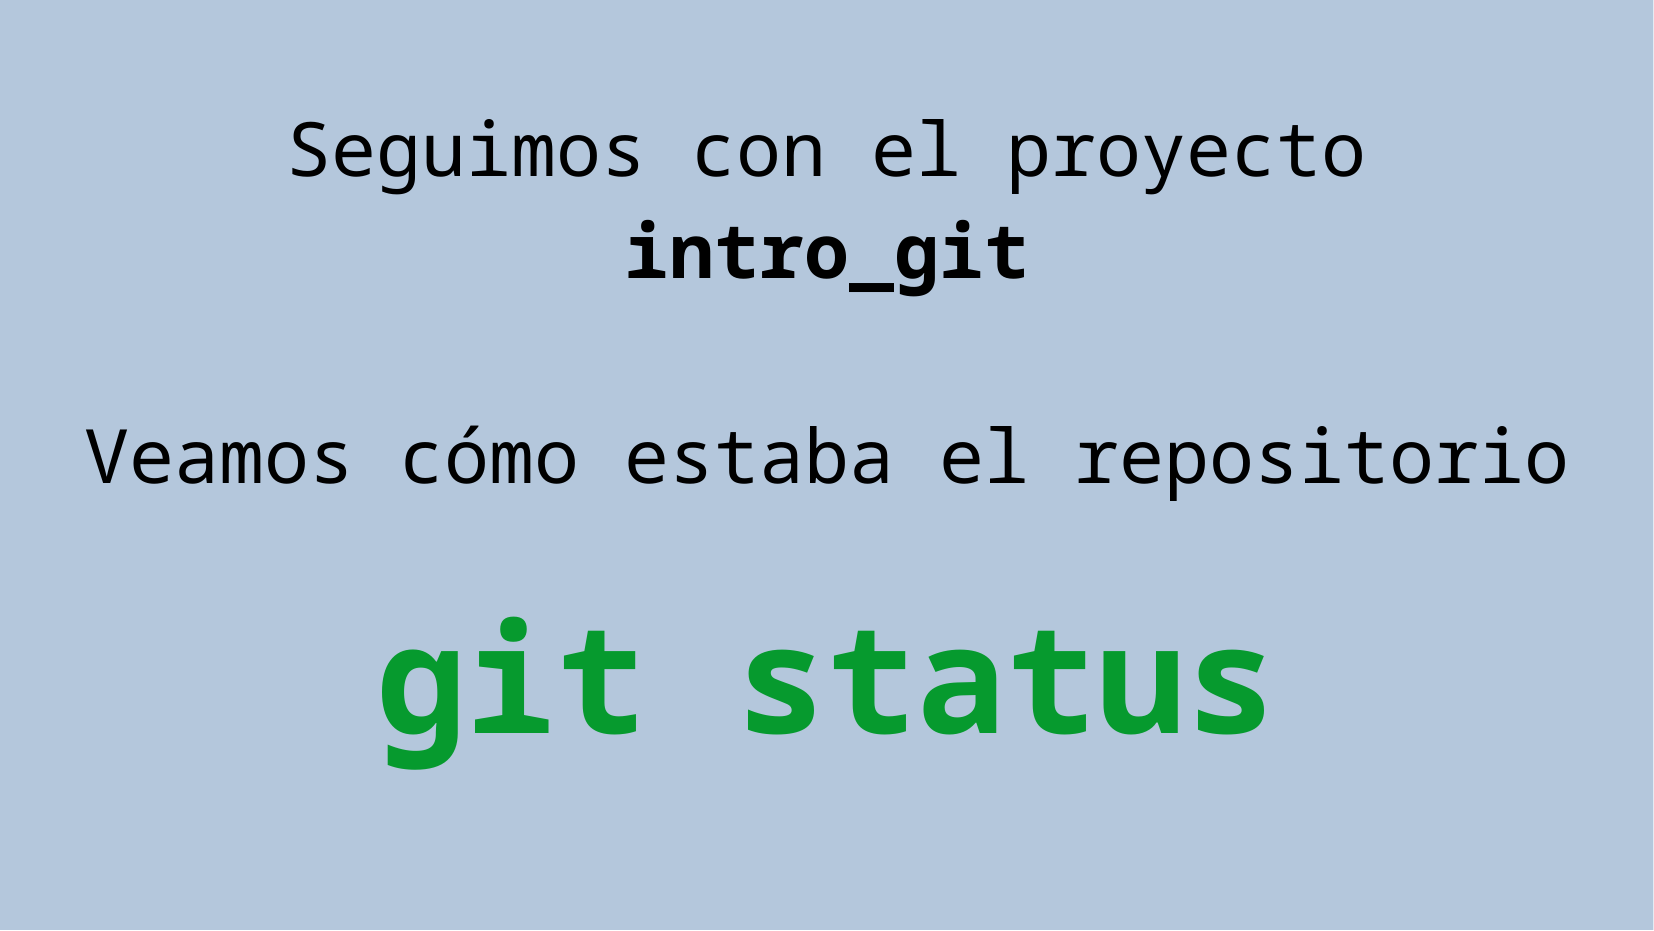

# Seguimos con el proyecto intro_git
Veamos cómo estaba el repositorio
git status